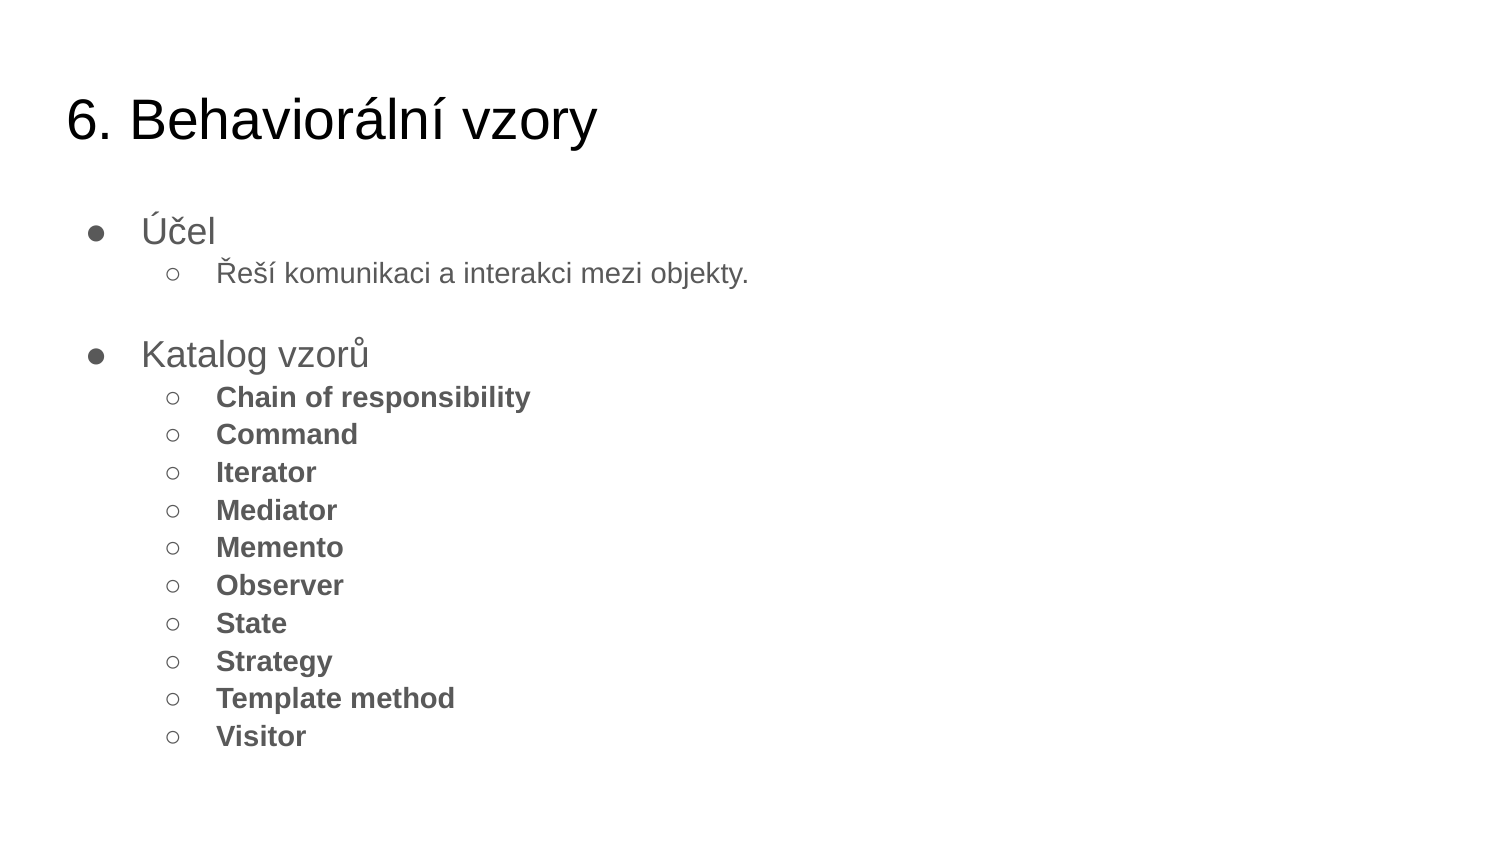

# 6. Behaviorální vzory
Účel
Řeší komunikaci a interakci mezi objekty.
Katalog vzorů
Chain of responsibility
Command
Iterator
Mediator
Memento
Observer
State
Strategy
Template method
Visitor